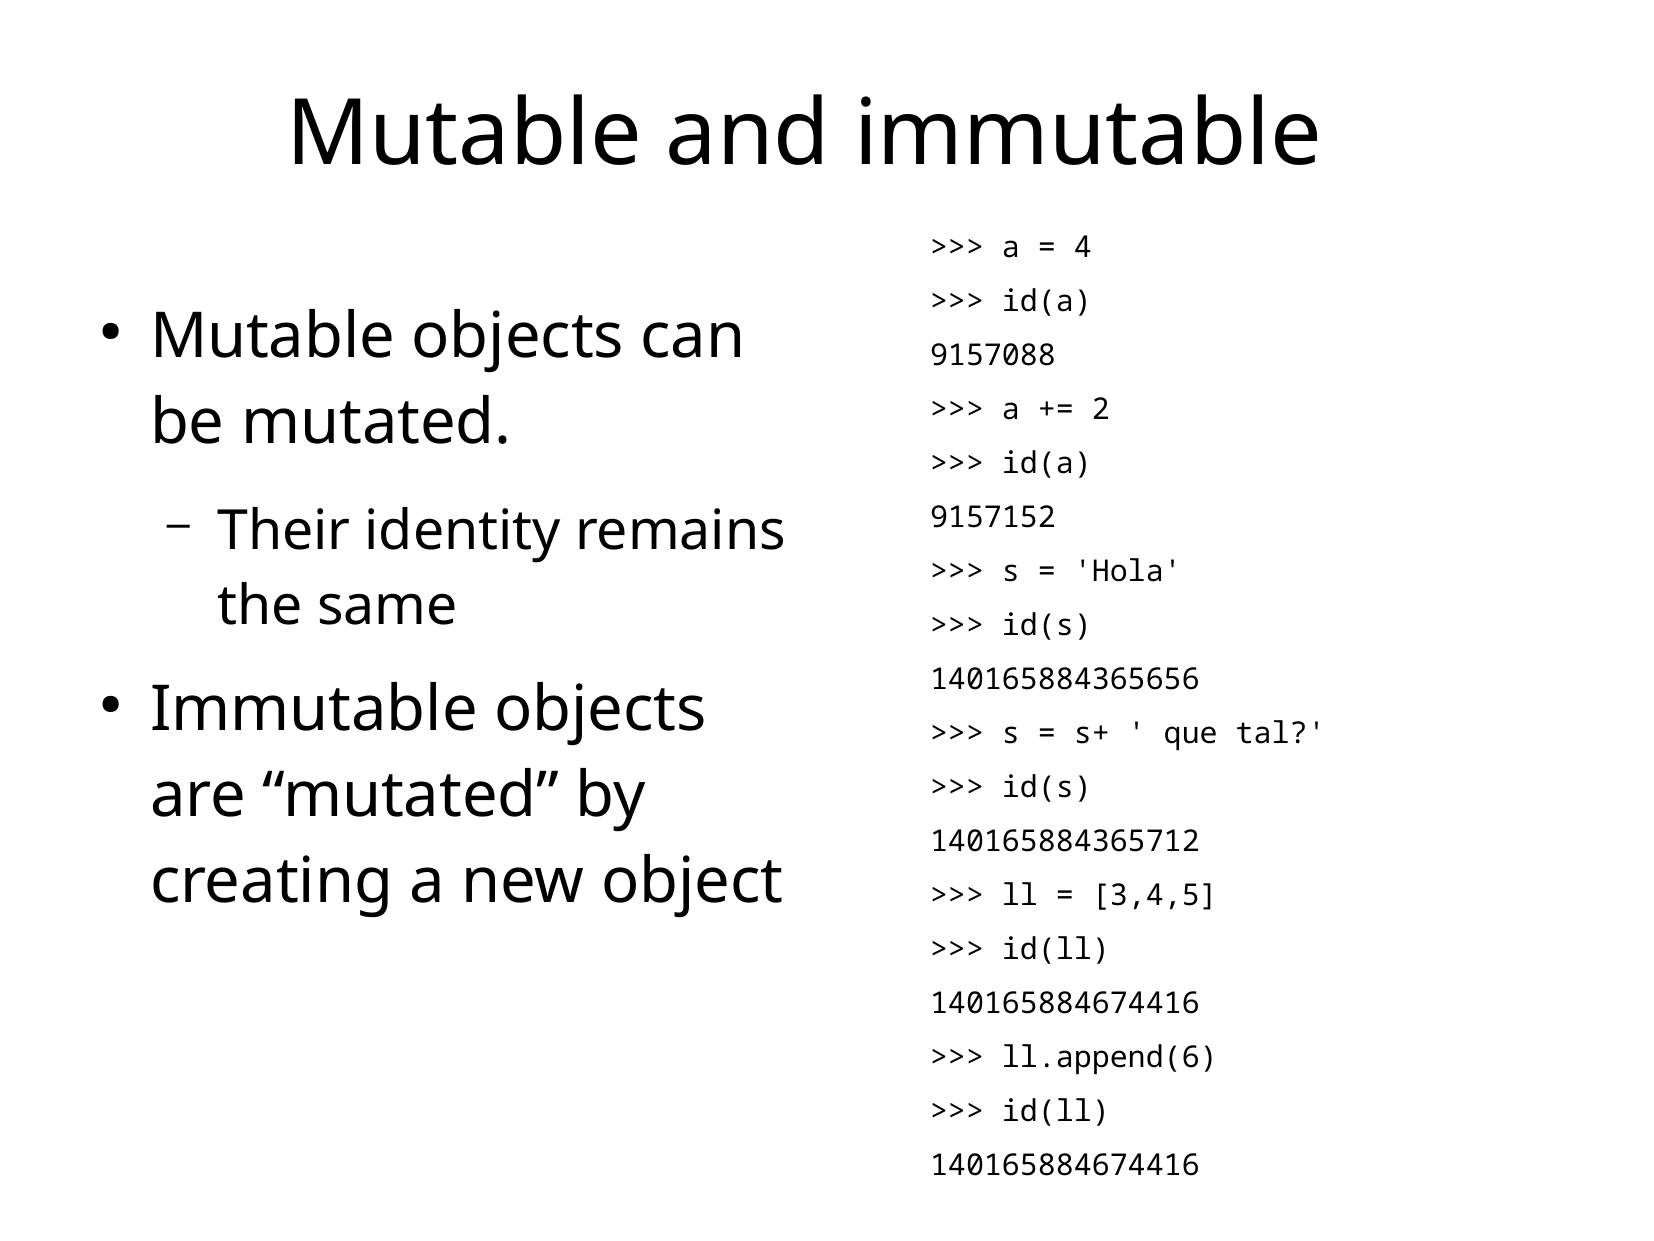

# Mutable and immutable
>>> a = 4
>>> id(a)
9157088
>>> a += 2
>>> id(a)
9157152
>>> s = 'Hola'
>>> id(s)
140165884365656
>>> s = s+ ' que tal?'
>>> id(s)
140165884365712
>>> ll = [3,4,5]
>>> id(ll)
140165884674416
>>> ll.append(6)
>>> id(ll)
140165884674416
Mutable objects can be mutated.
Their identity remains the same
Immutable objects are “mutated” by creating a new object